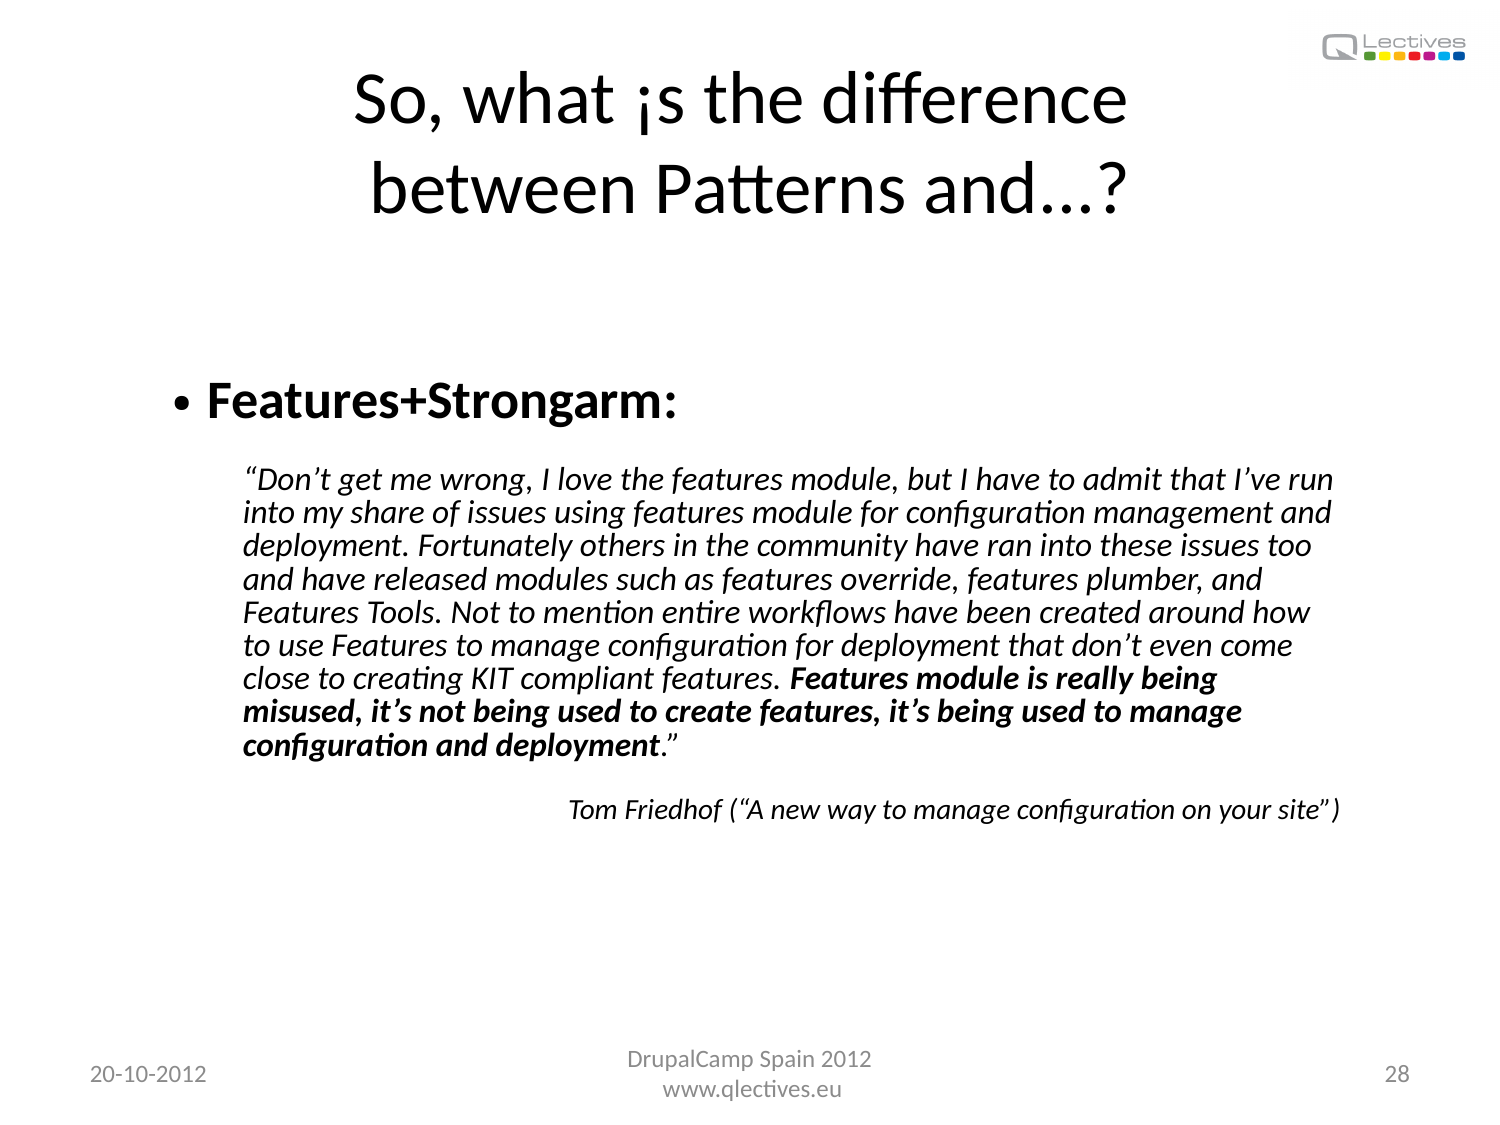

So, what ¡s the difference
between Patterns and...?
Features+Strongarm:
“Don’t get me wrong, I love the features module, but I have to admit that I’ve run into my share of issues using features module for configuration management and deployment. Fortunately others in the community have ran into these issues too and have released modules such as features override, features plumber, and Features Tools. Not to mention entire workflows have been created around how to use Features to manage configuration for deployment that don’t even come close to creating KIT compliant features. Features module is really being misused, it’s not being used to create features, it’s being used to manage configuration and deployment.”
Tom Friedhof (“A new way to manage configuration on your site”)
20-10-2012
DrupalCamp Spain 2012
 www.qlectives.eu